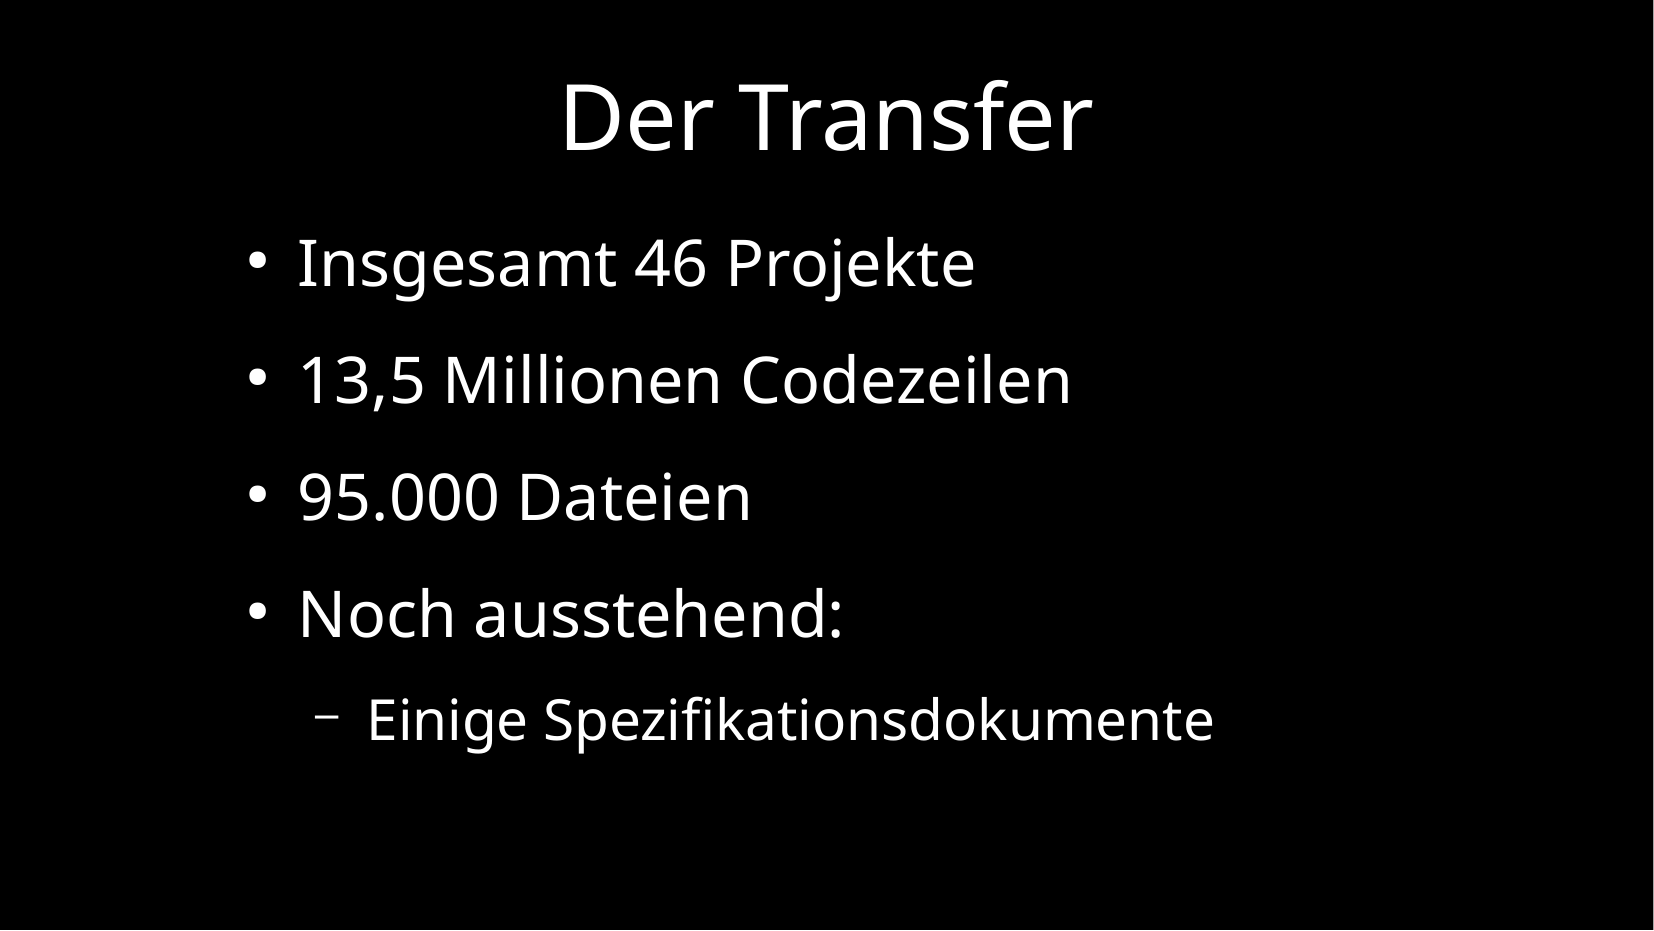

# Der Transfer
Insgesamt 46 Projekte
13,5 Millionen Codezeilen
95.000 Dateien
Noch ausstehend:
Einige Spezifikationsdokumente